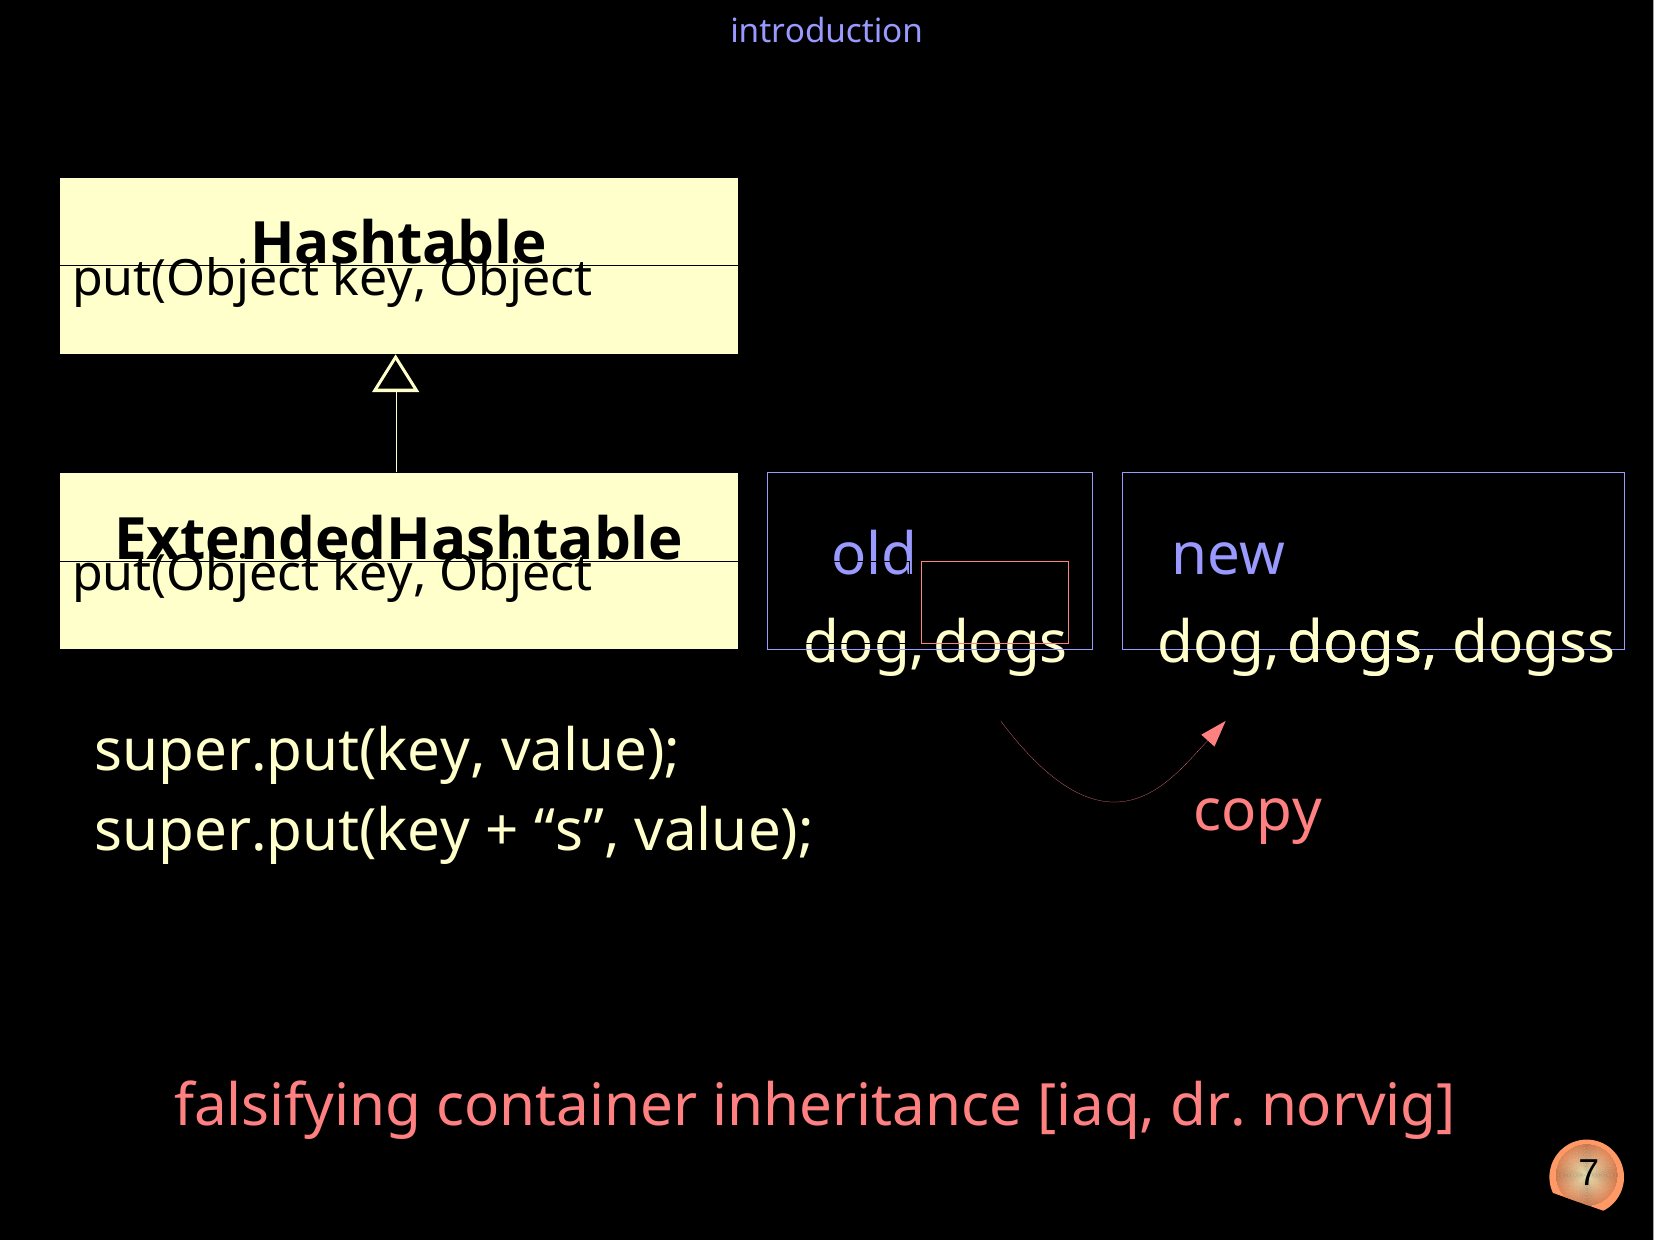

introduction
Hashtable
 put(Object key, Object value)
ExtendedHashtable
 put(Object key, Object value)
super.put(key, value);
super.put(key + “s”, value);
falsifying container inheritance [iaq, dr. norvig]
dog,
dogs
old
new
copy
dog,
dogs,
dogs,
dogss